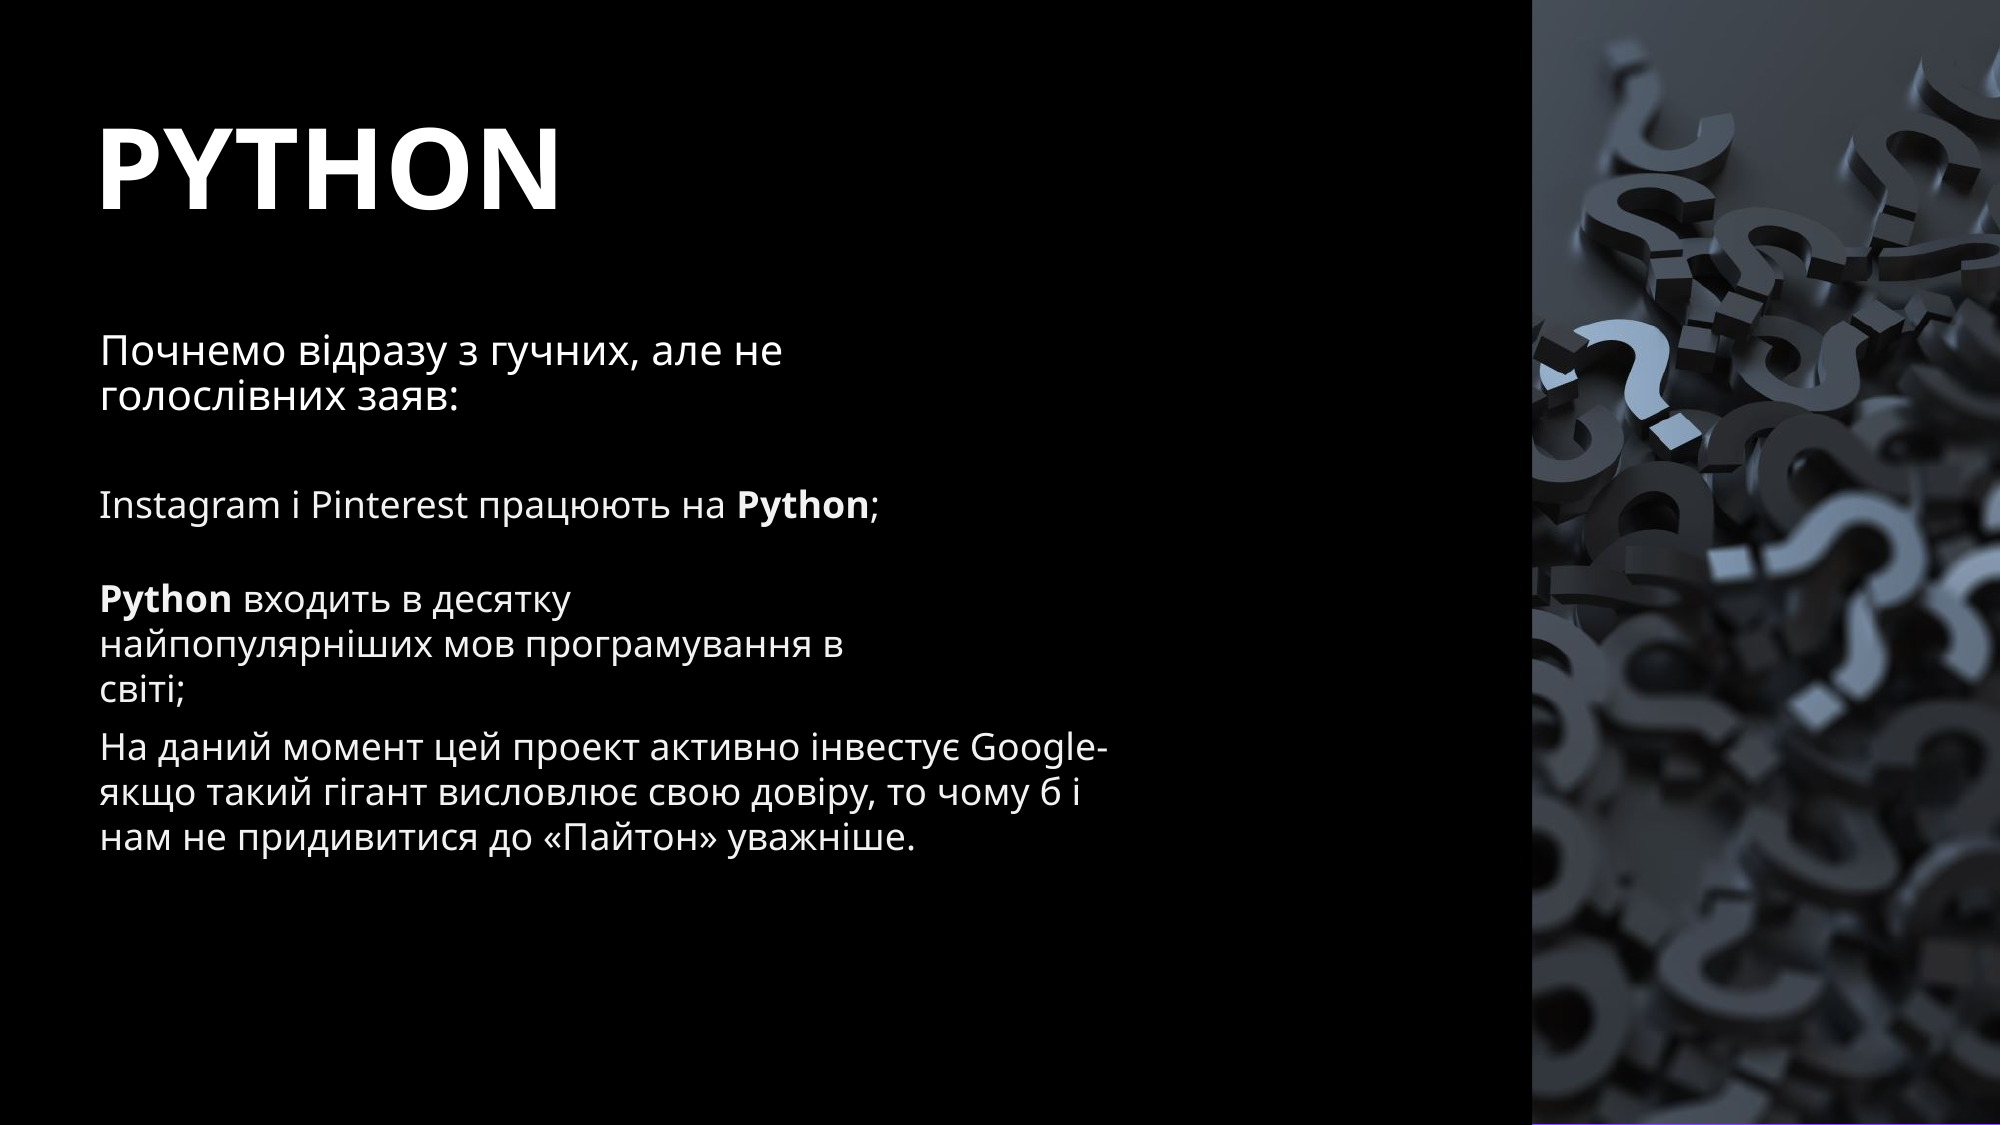

# Python
Почнемо відразу з гучних, але не голослівних заяв:
Instagram і Pinterest працюють на Python;
Python входить в десятку найпопулярніших мов програмування в світі;
На даний момент цей проект активно інвестує Google- якщо такий гігант висловлює свою довіру, то чому б і нам не придивитися до «Пайтон» уважніше.